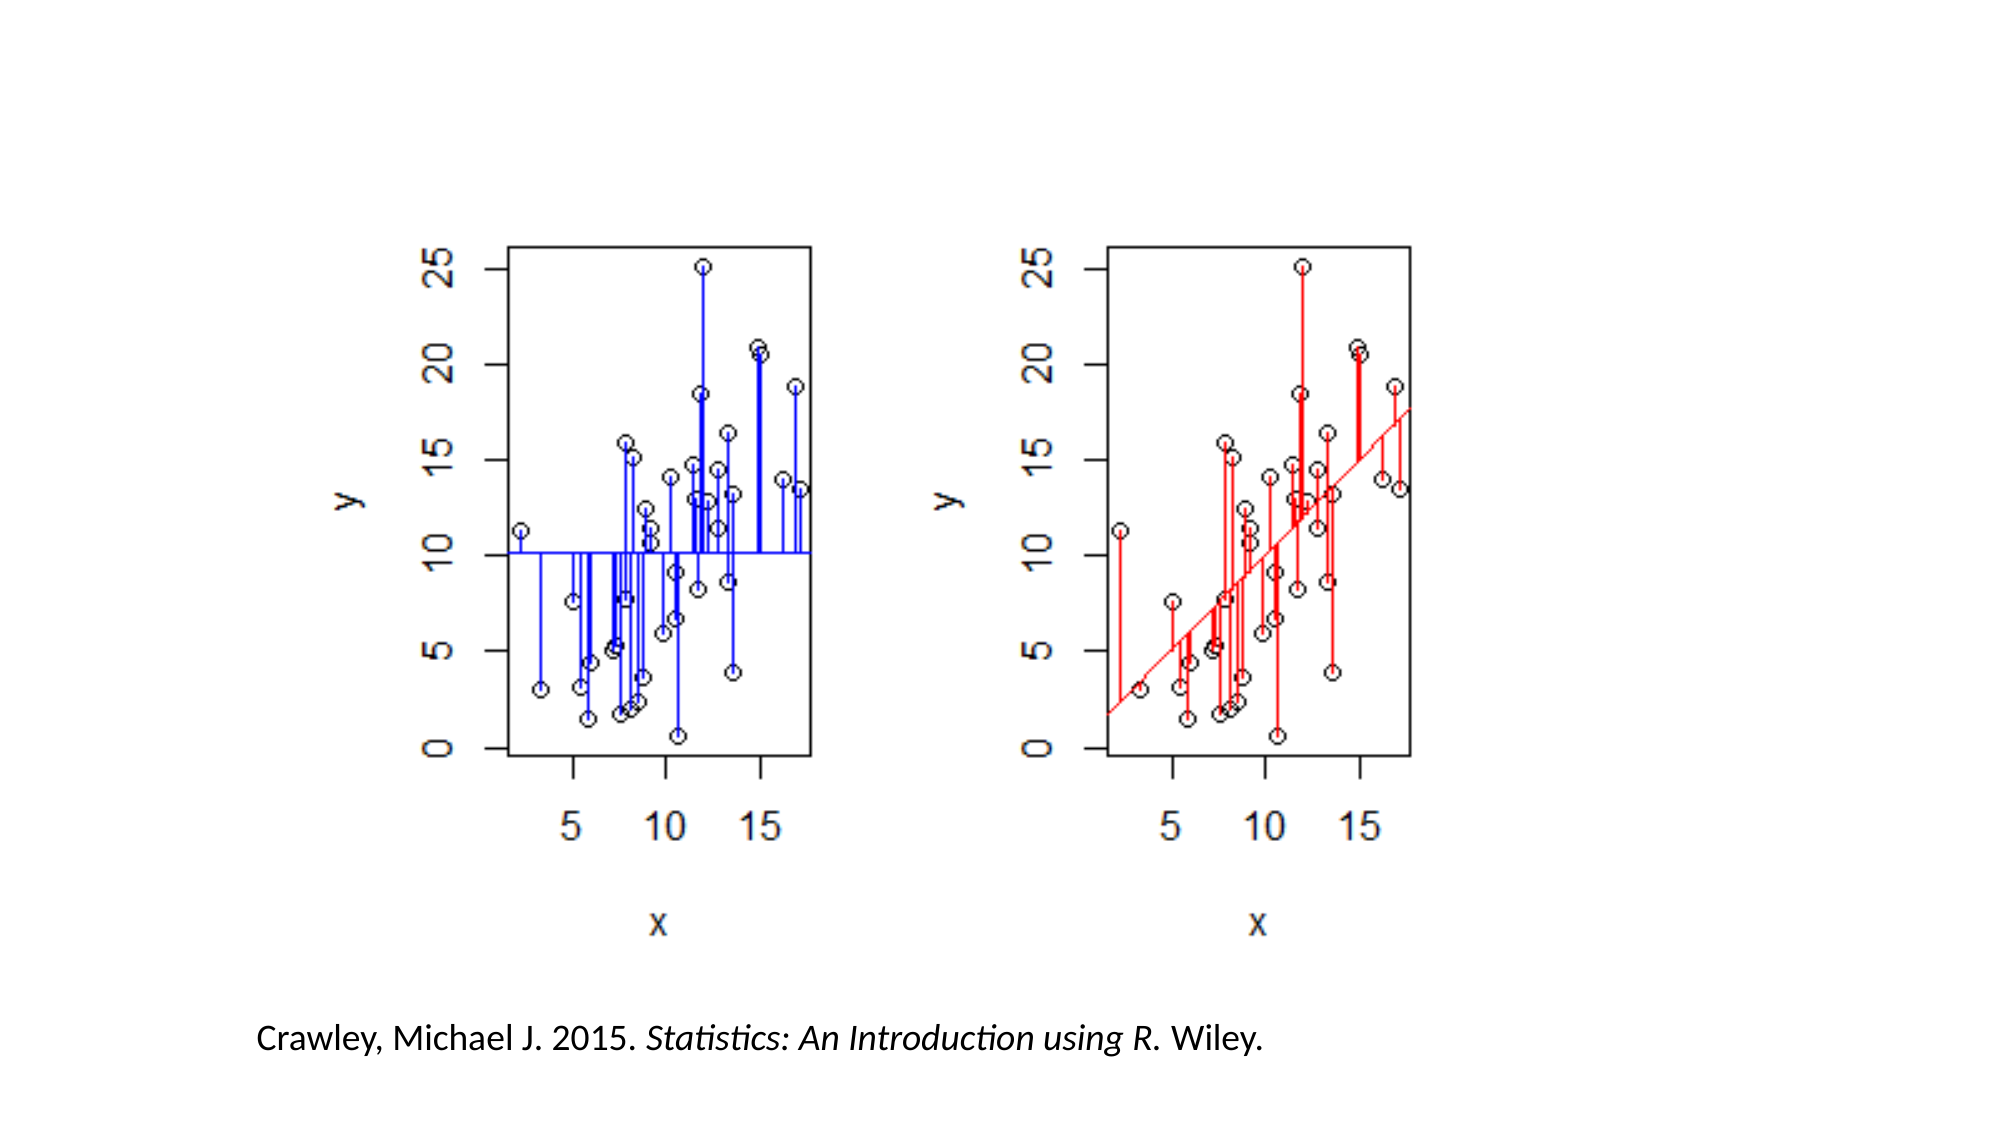

Crawley, Michael J. 2015. Statistics: An Introduction using R. Wiley.